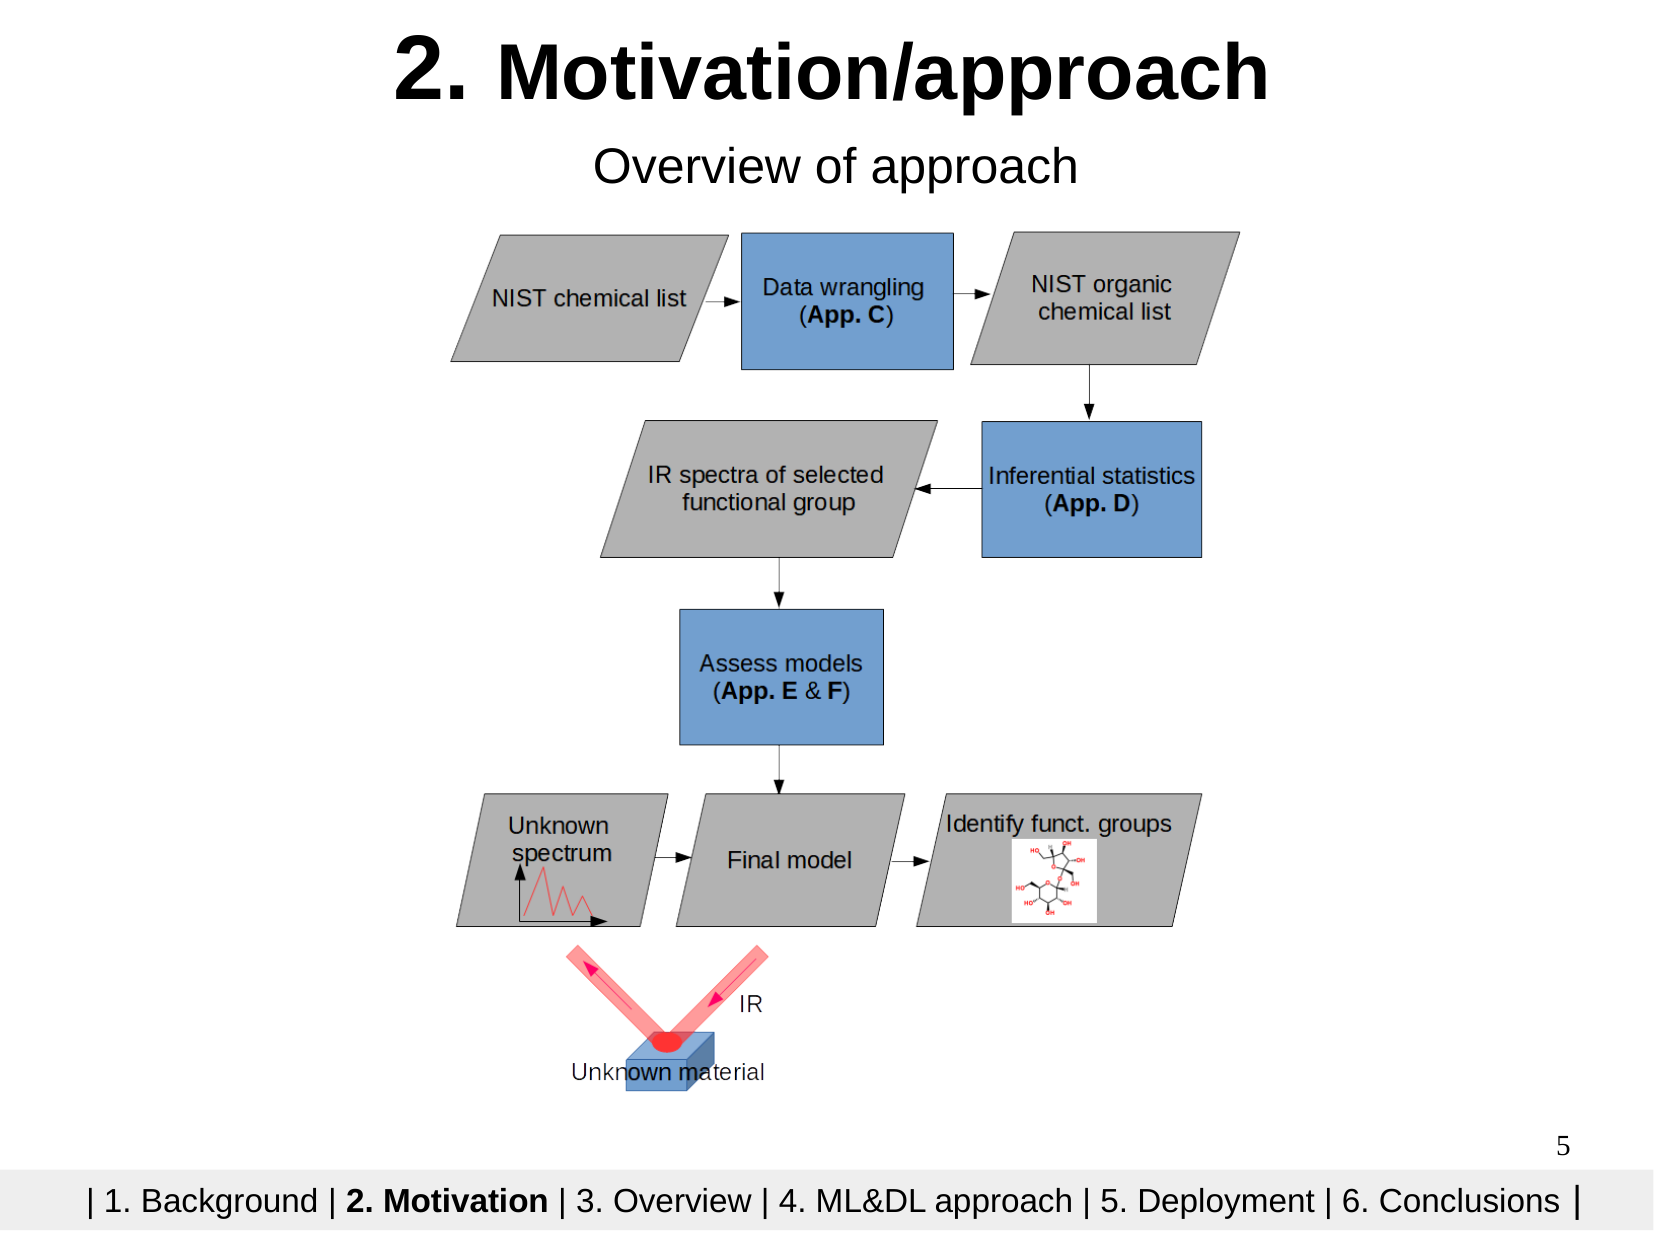

# 2. Motivation/approach
Overview of approach
5
| 1. Background | 2. Motivation | 3. Overview | 4. ML&DL approach | 5. Deployment | 6. Conclusions |